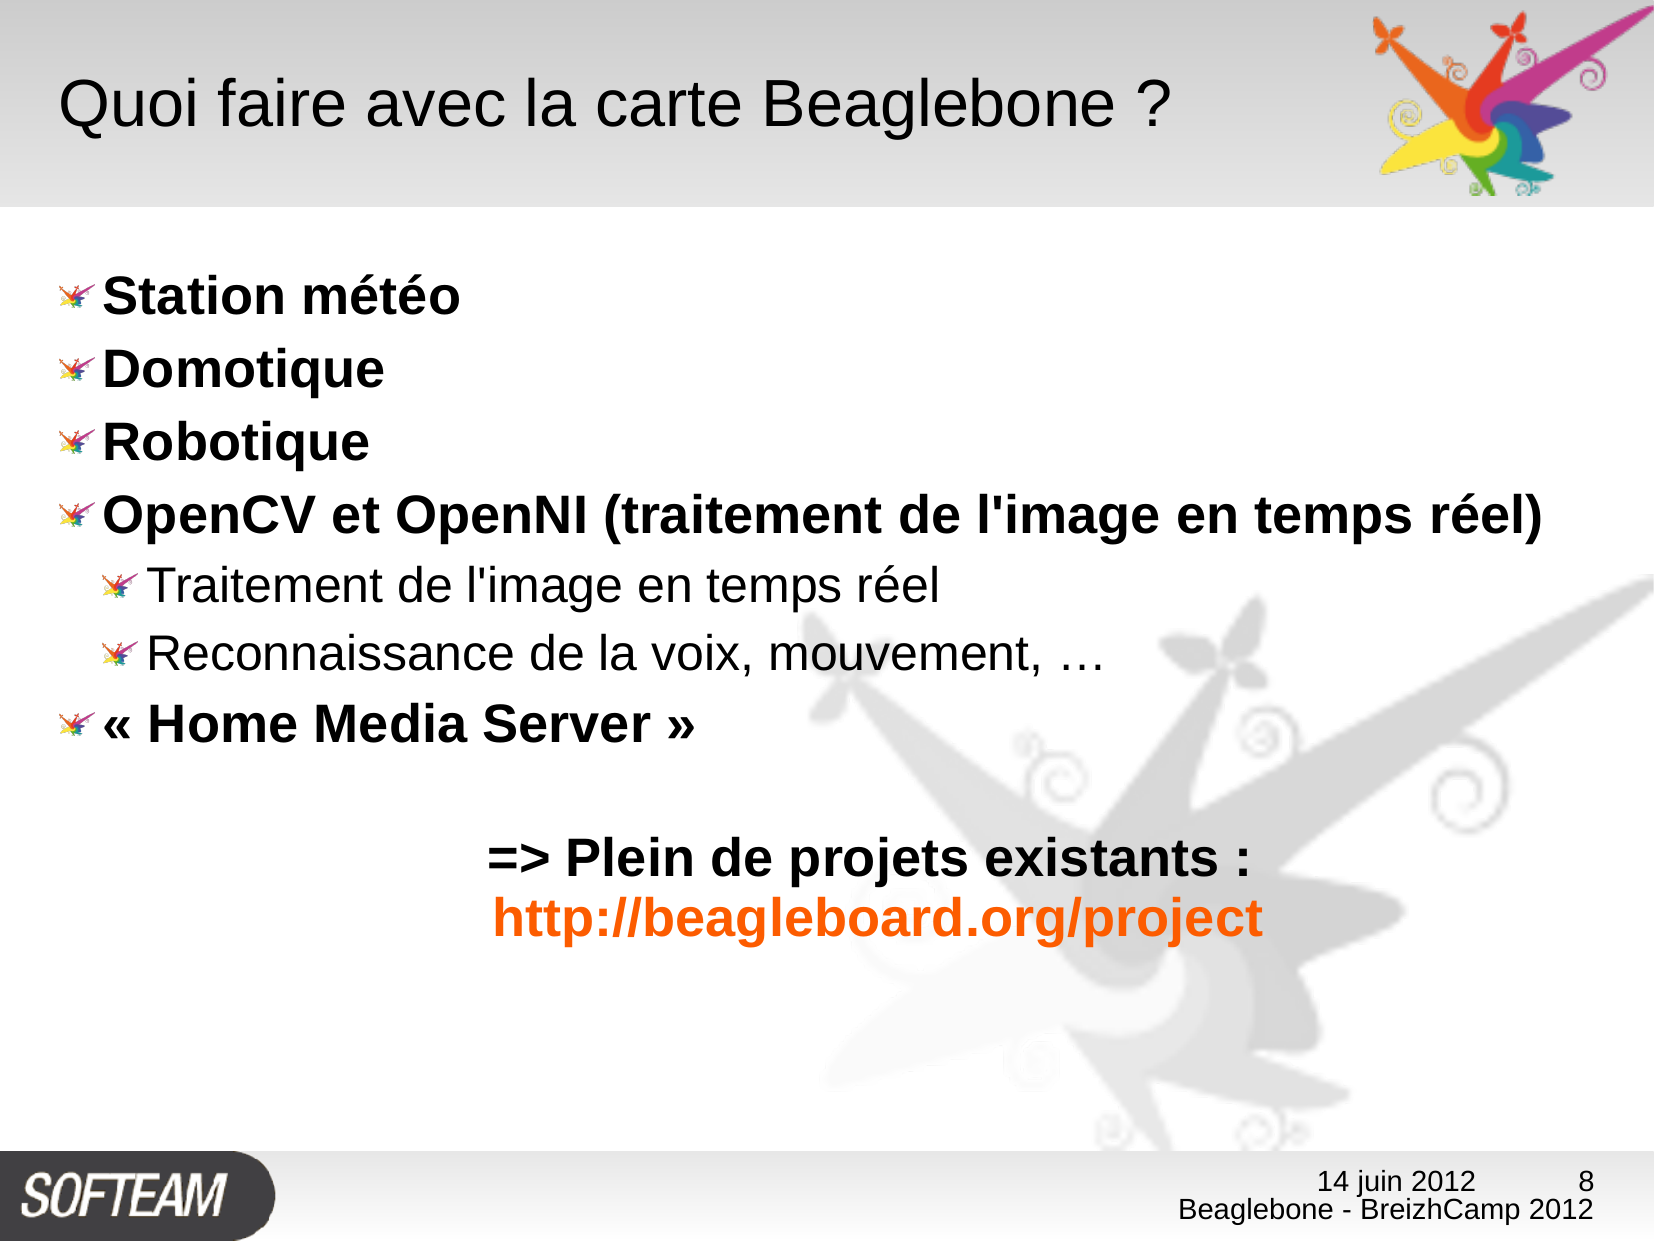

# Quoi faire avec la carte Beaglebone ?
Station météo
Domotique
Robotique
OpenCV et OpenNI (traitement de l'image en temps réel)
Traitement de l'image en temps réel
Reconnaissance de la voix, mouvement, …
« Home Media Server »
=> Plein de projets existants :
http://beagleboard.org/project
14 juin 2012
8
Beaglebone - BreizhCamp 2012